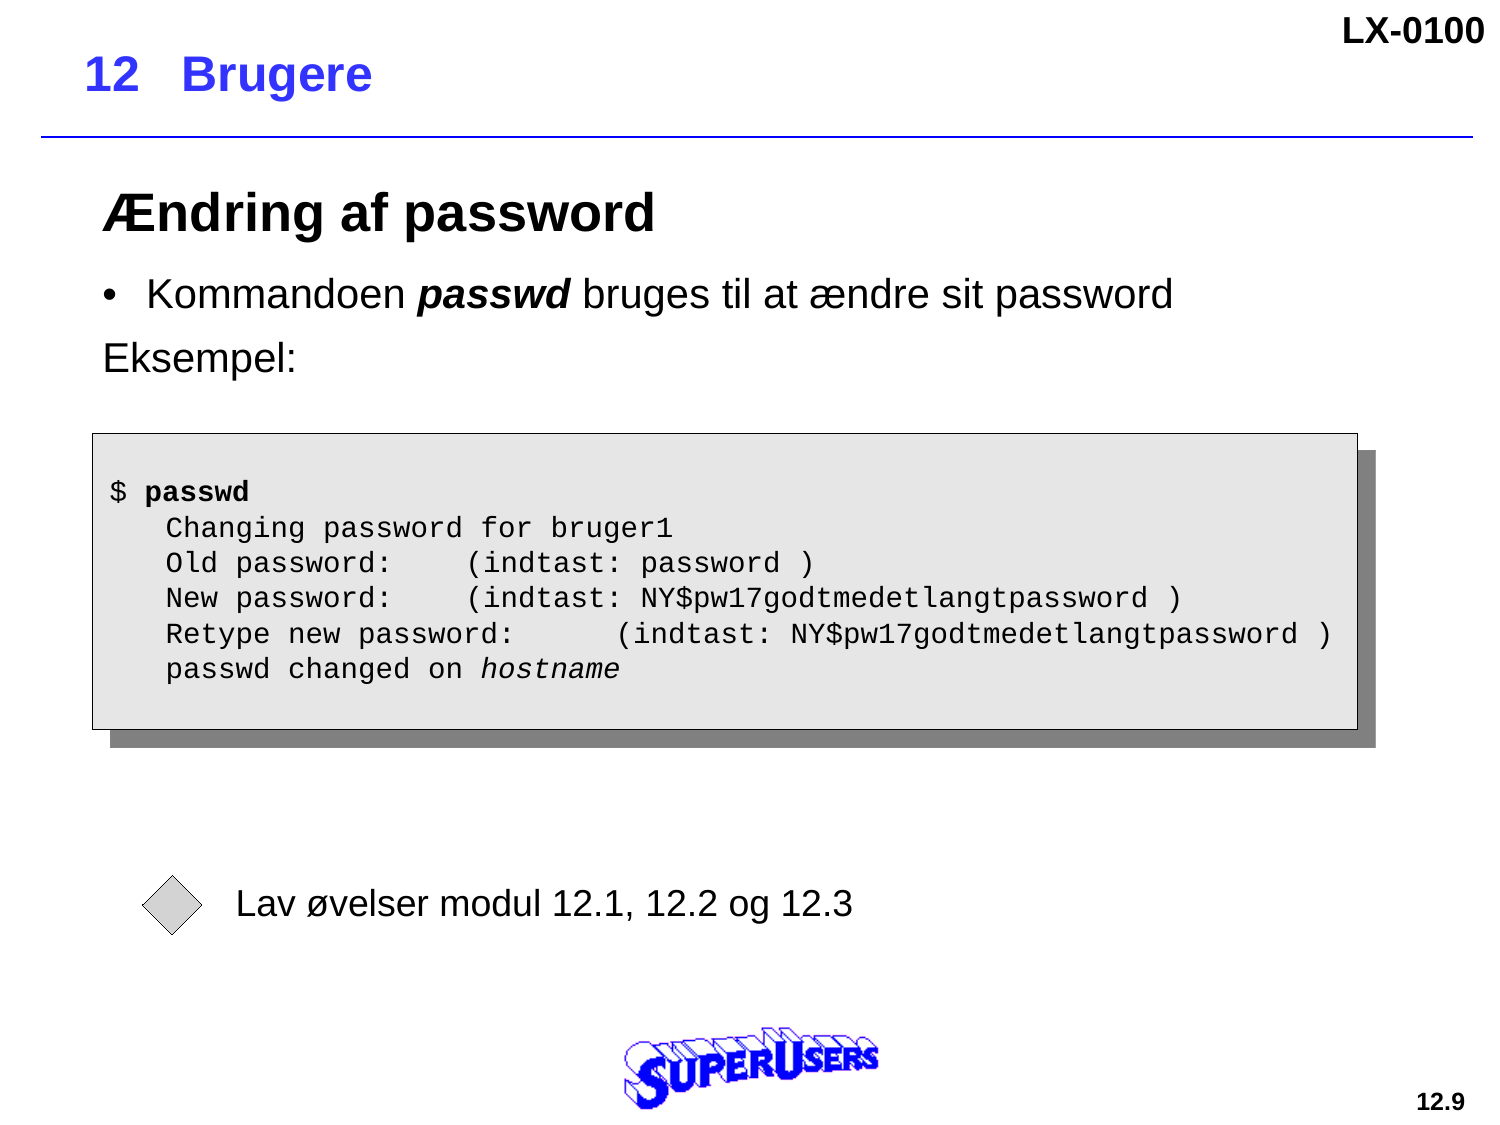

# 12 Brugere
Ændring af password
Kommandoen passwd bruges til at ændre sit password
Eksempel:
 $ passwd
Changing password for bruger1
Old password: 	(indtast: password )
New password: 	(indtast: NY$pw17godtmedetlangtpassword )
Retype new password: 	(indtast: NY$pw17godtmedetlangtpassword )
passwd changed on hostname
Lav øvelser modul 12.1, 12.2 og 12.3